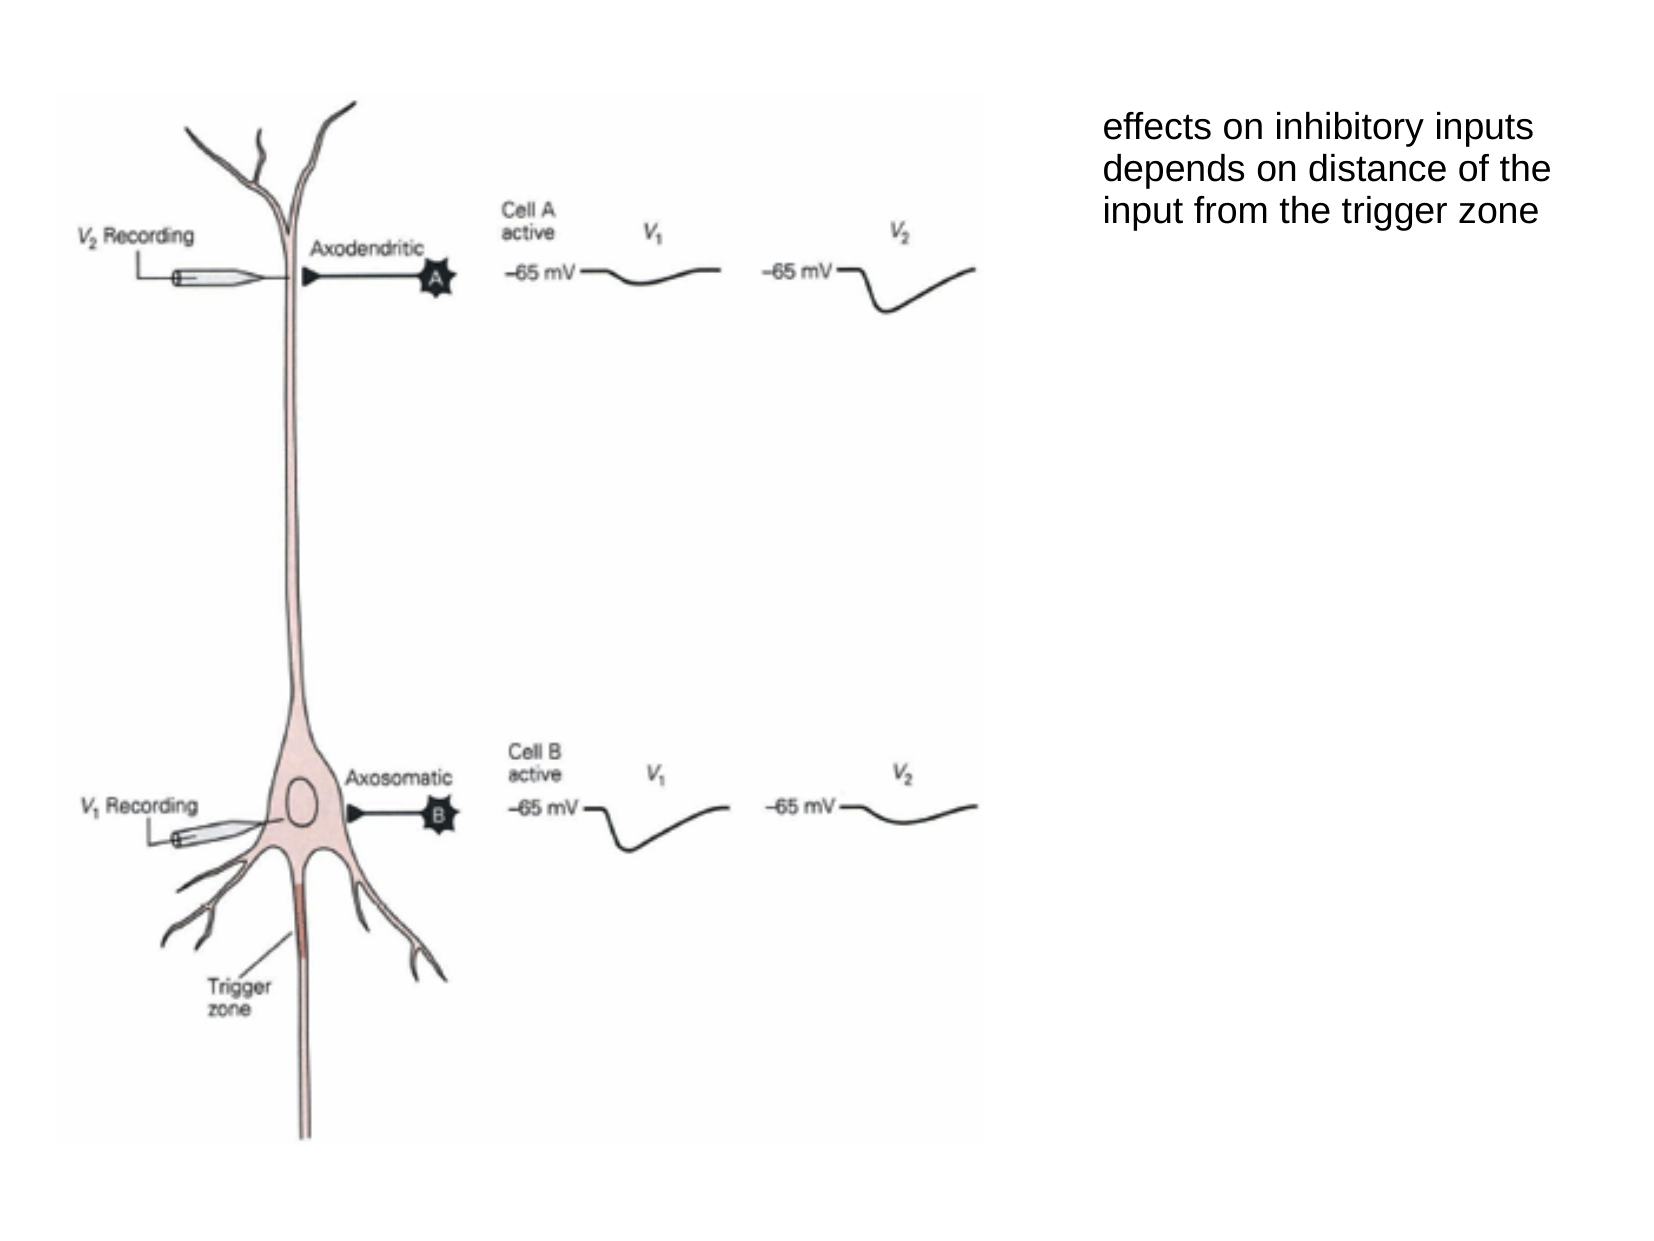

effects on inhibitory inputs depends on distance of the input from the trigger zone